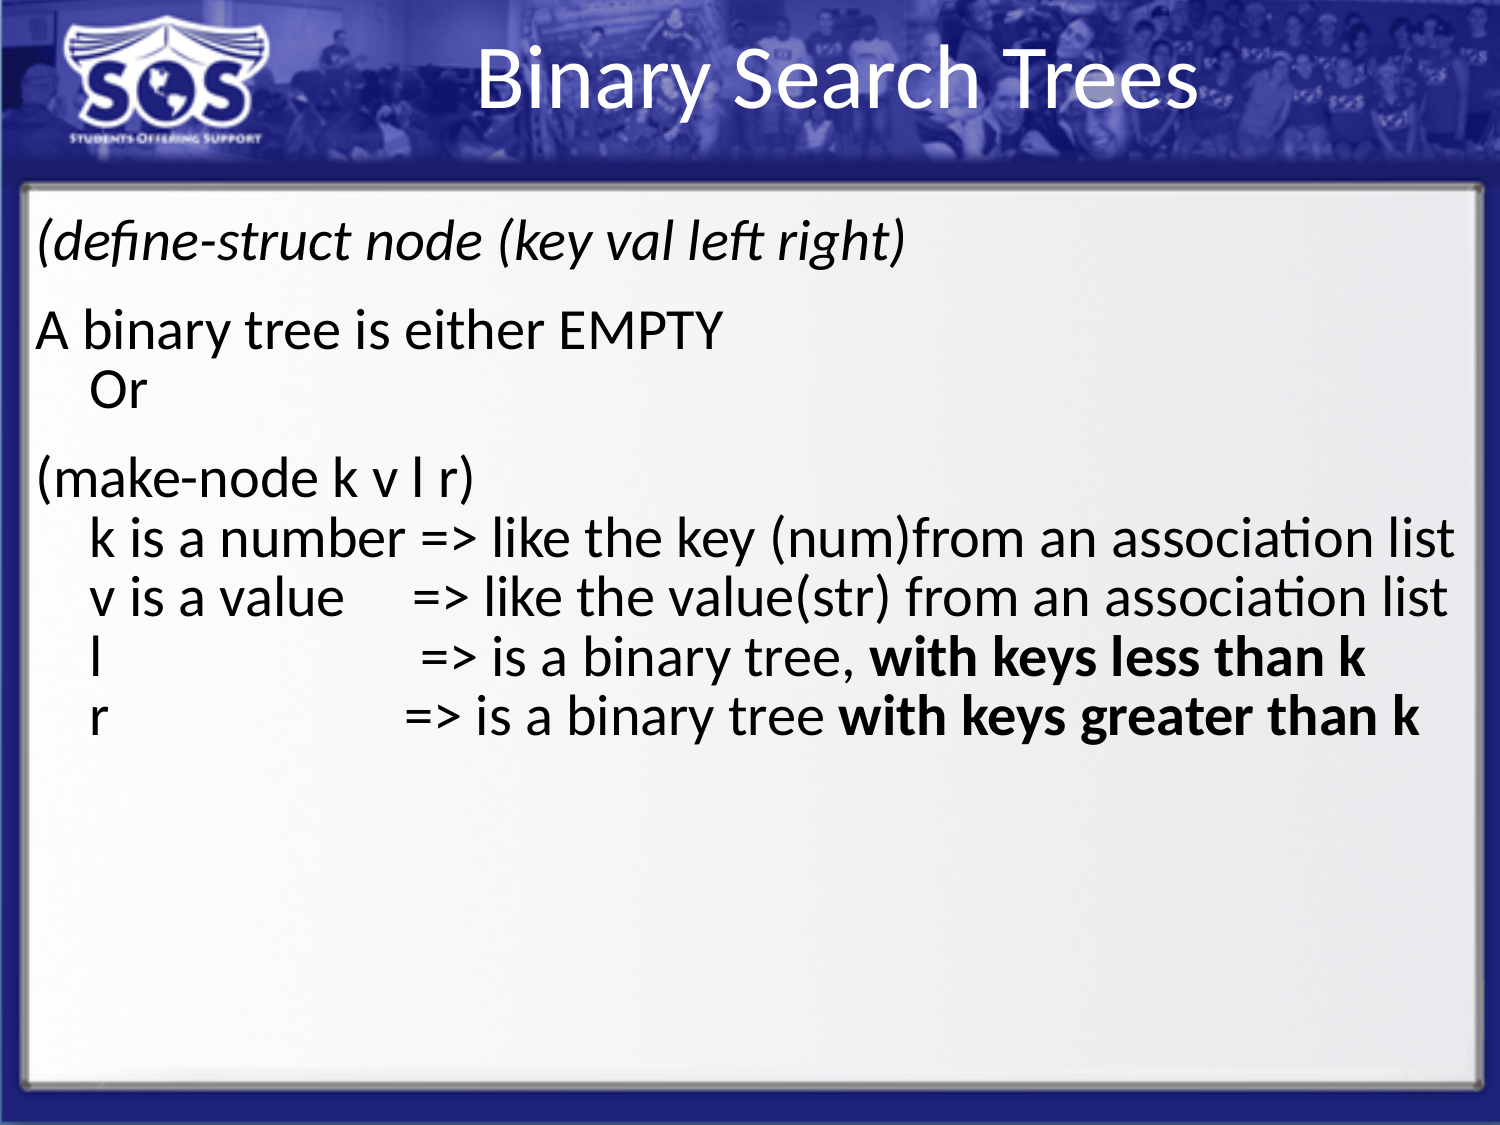

Binary Search Trees
(define-struct node (key val left right)
A binary tree is either EMPTY
Or
(make-node k v l r)
k is a number => like the key (num)from an association list
v is a value => like the value(str) from an association list
l => is a binary tree, with keys less than k
r 			 => is a binary tree with keys greater than k